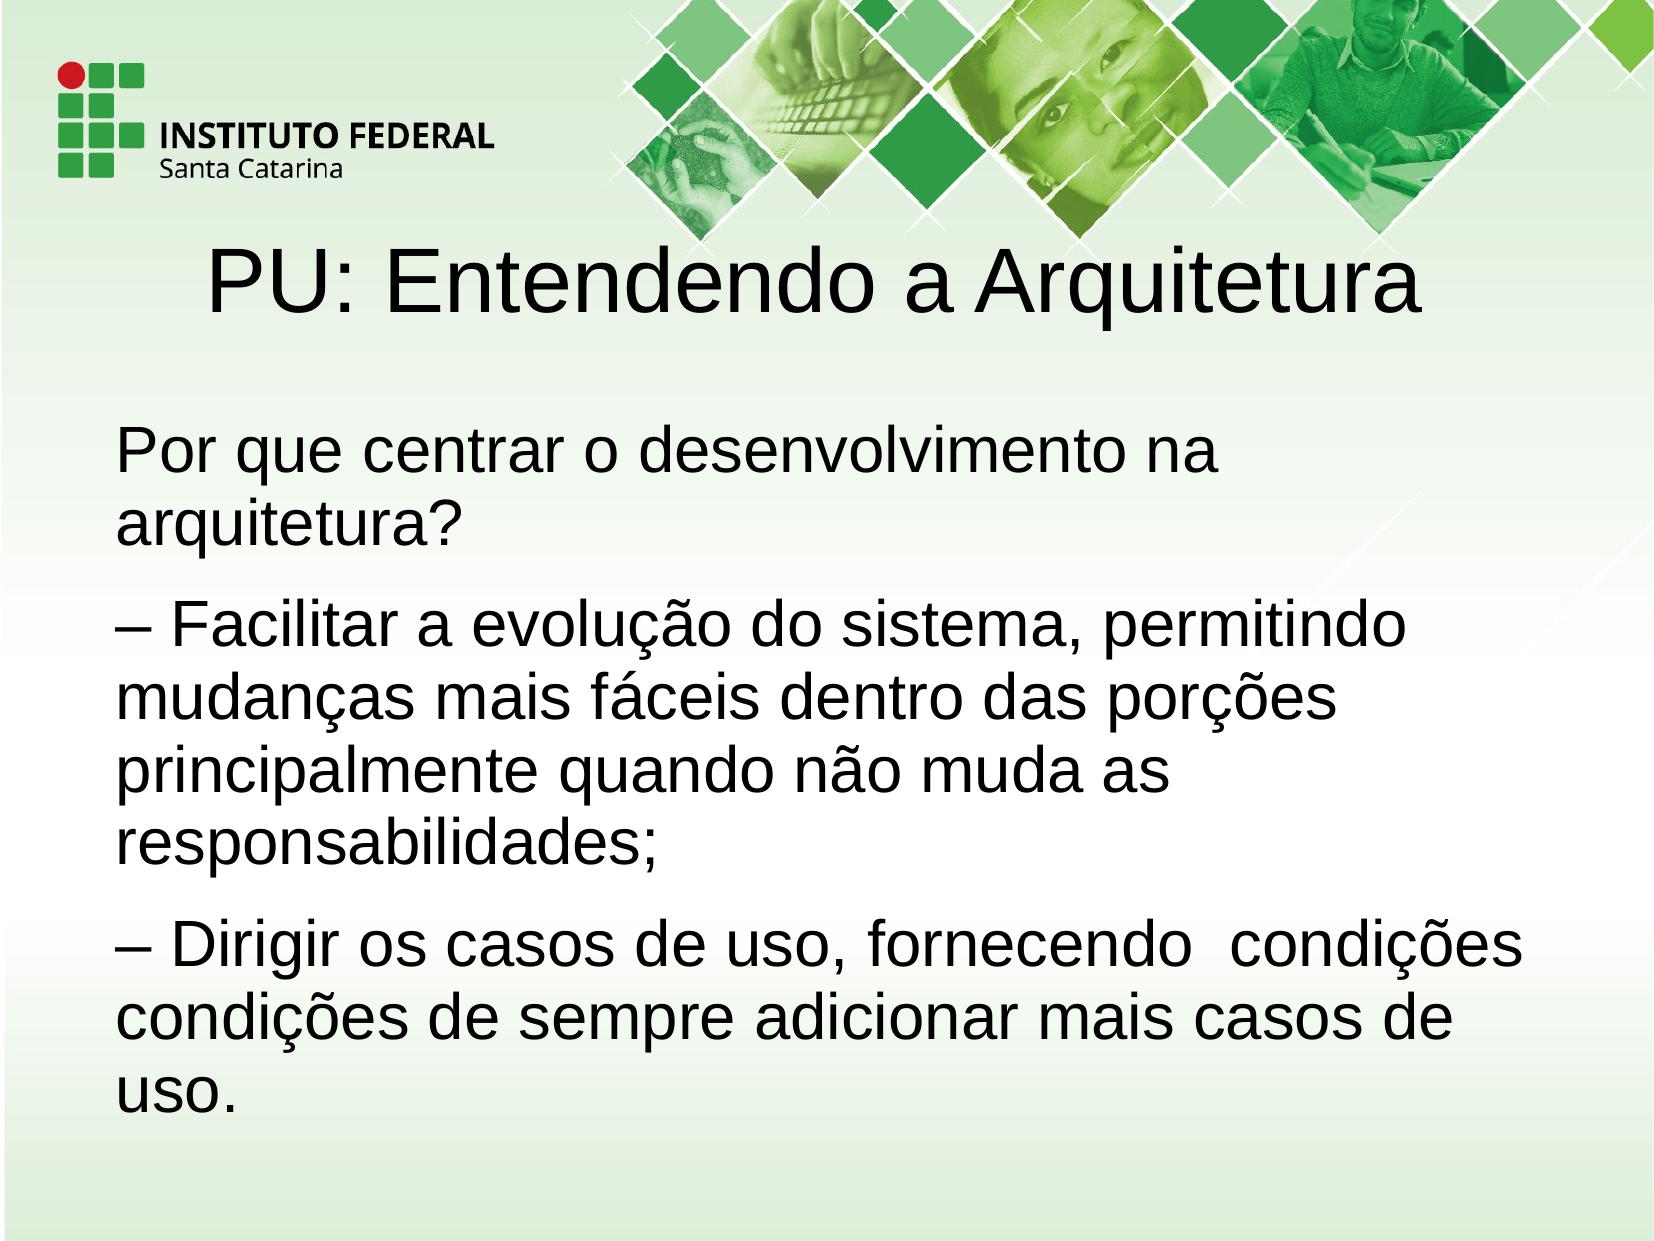

# PU: Entendendo a Arquitetura
Por que centrar o desenvolvimento na arquitetura?
– Facilitar a evolução do sistema, permitindo mudanças mais fáceis dentro das porções principalmente quando não muda as responsabilidades;
– Dirigir os casos de uso, fornecendo condições condições de sempre adicionar mais casos de uso.